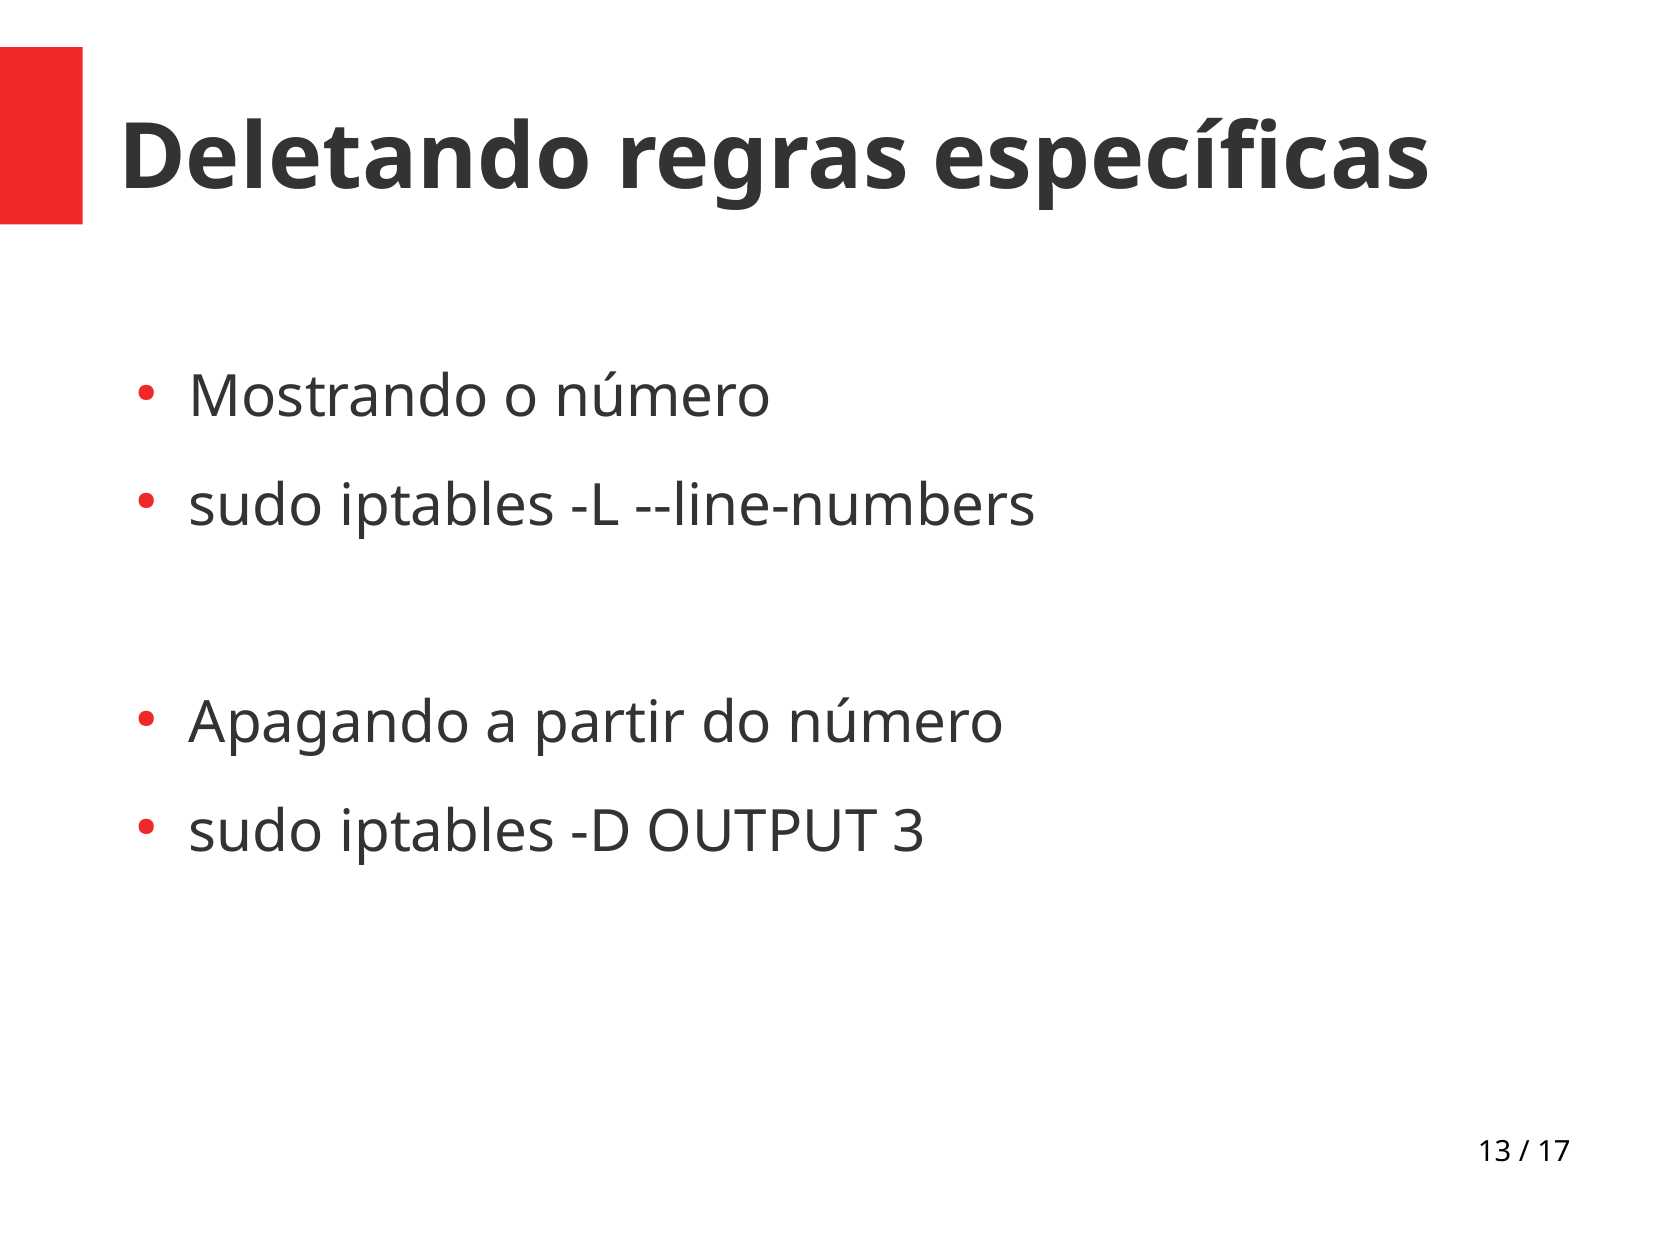

# Deletando regras específicas
Mostrando o número
sudo iptables -L --line-numbers
Apagando a partir do número
sudo iptables -D OUTPUT 3
13